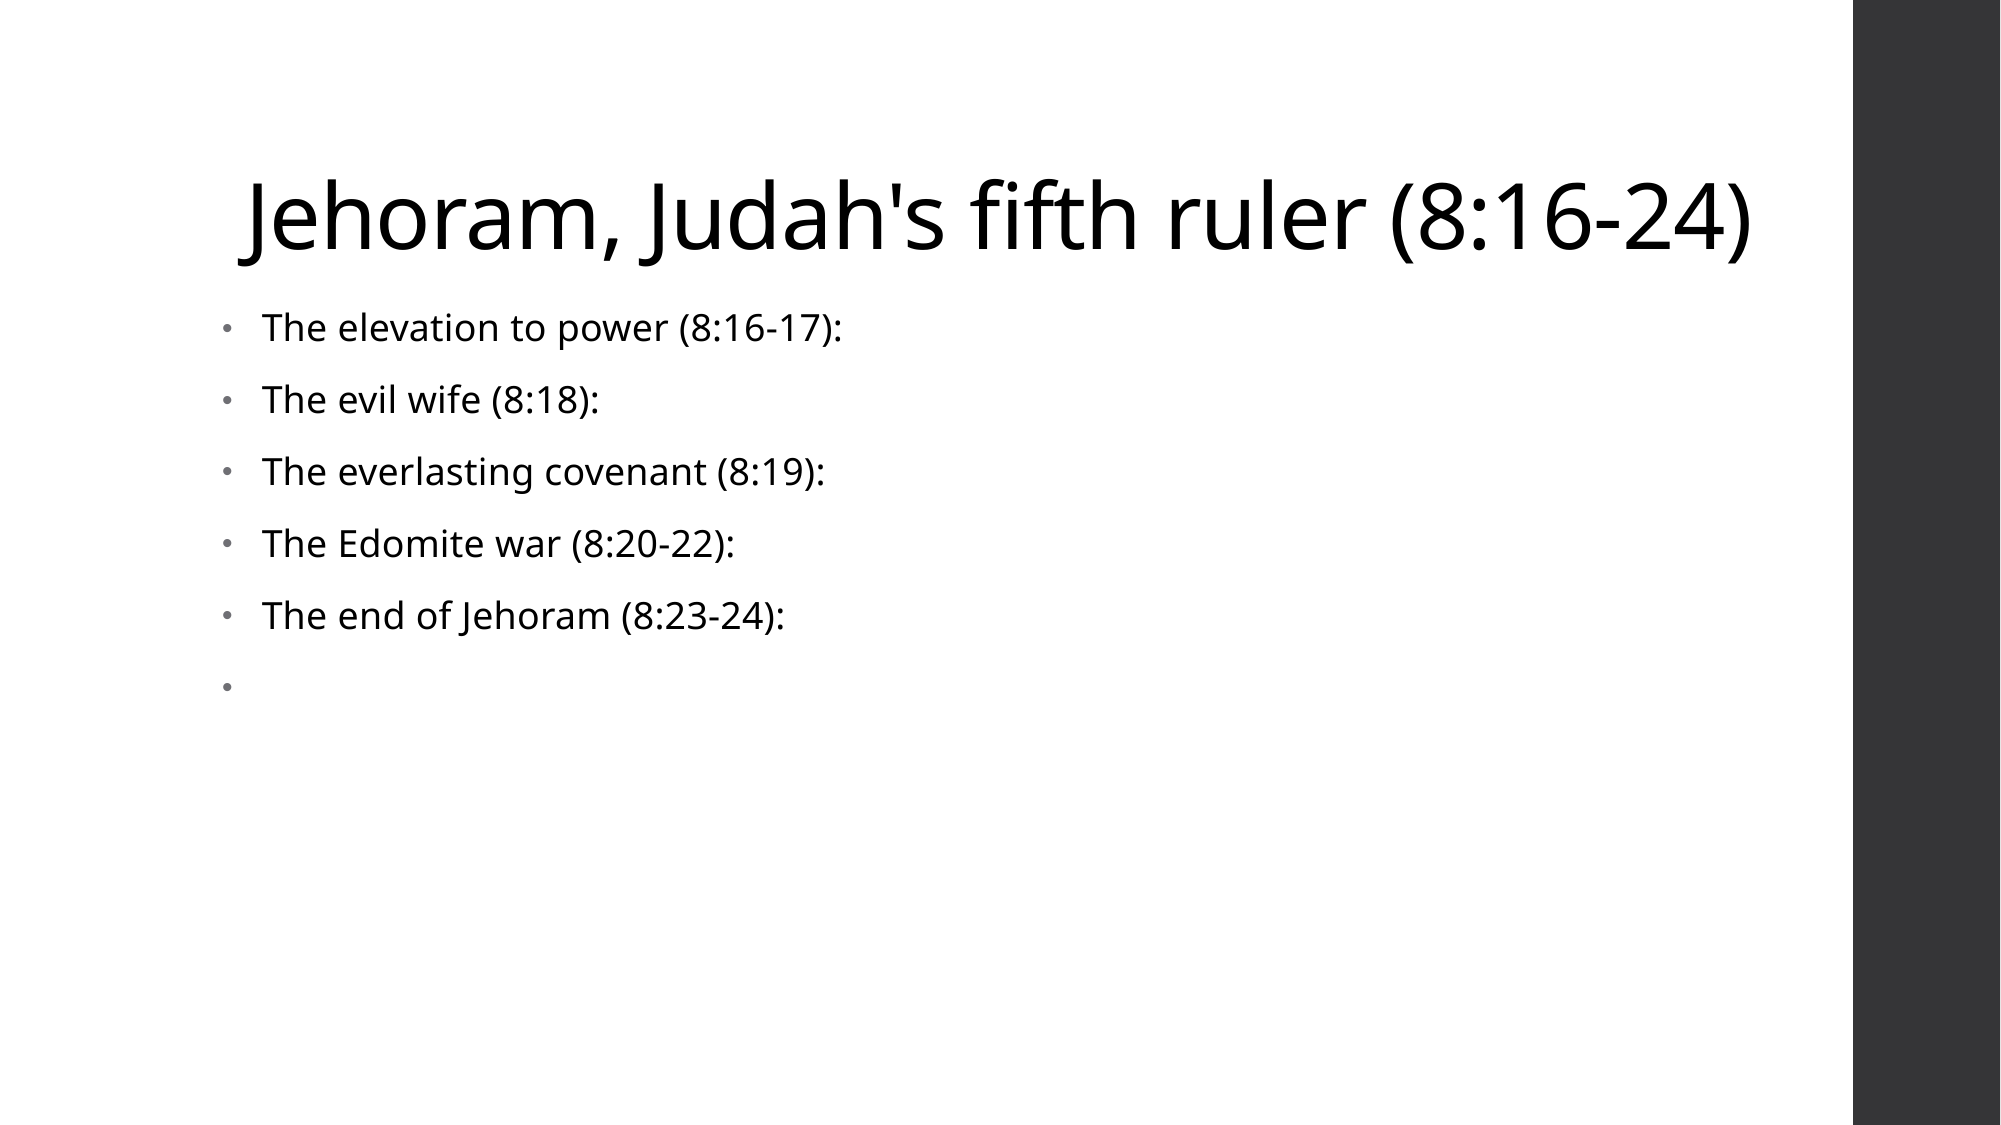

# Jehoram, Judah's fifth ruler (8:16-24)
 The elevation to power (8:16-17):
 The evil wife (8:18):
 The everlasting covenant (8:19):
 The Edomite war (8:20-22):
 The end of Jehoram (8:23-24):